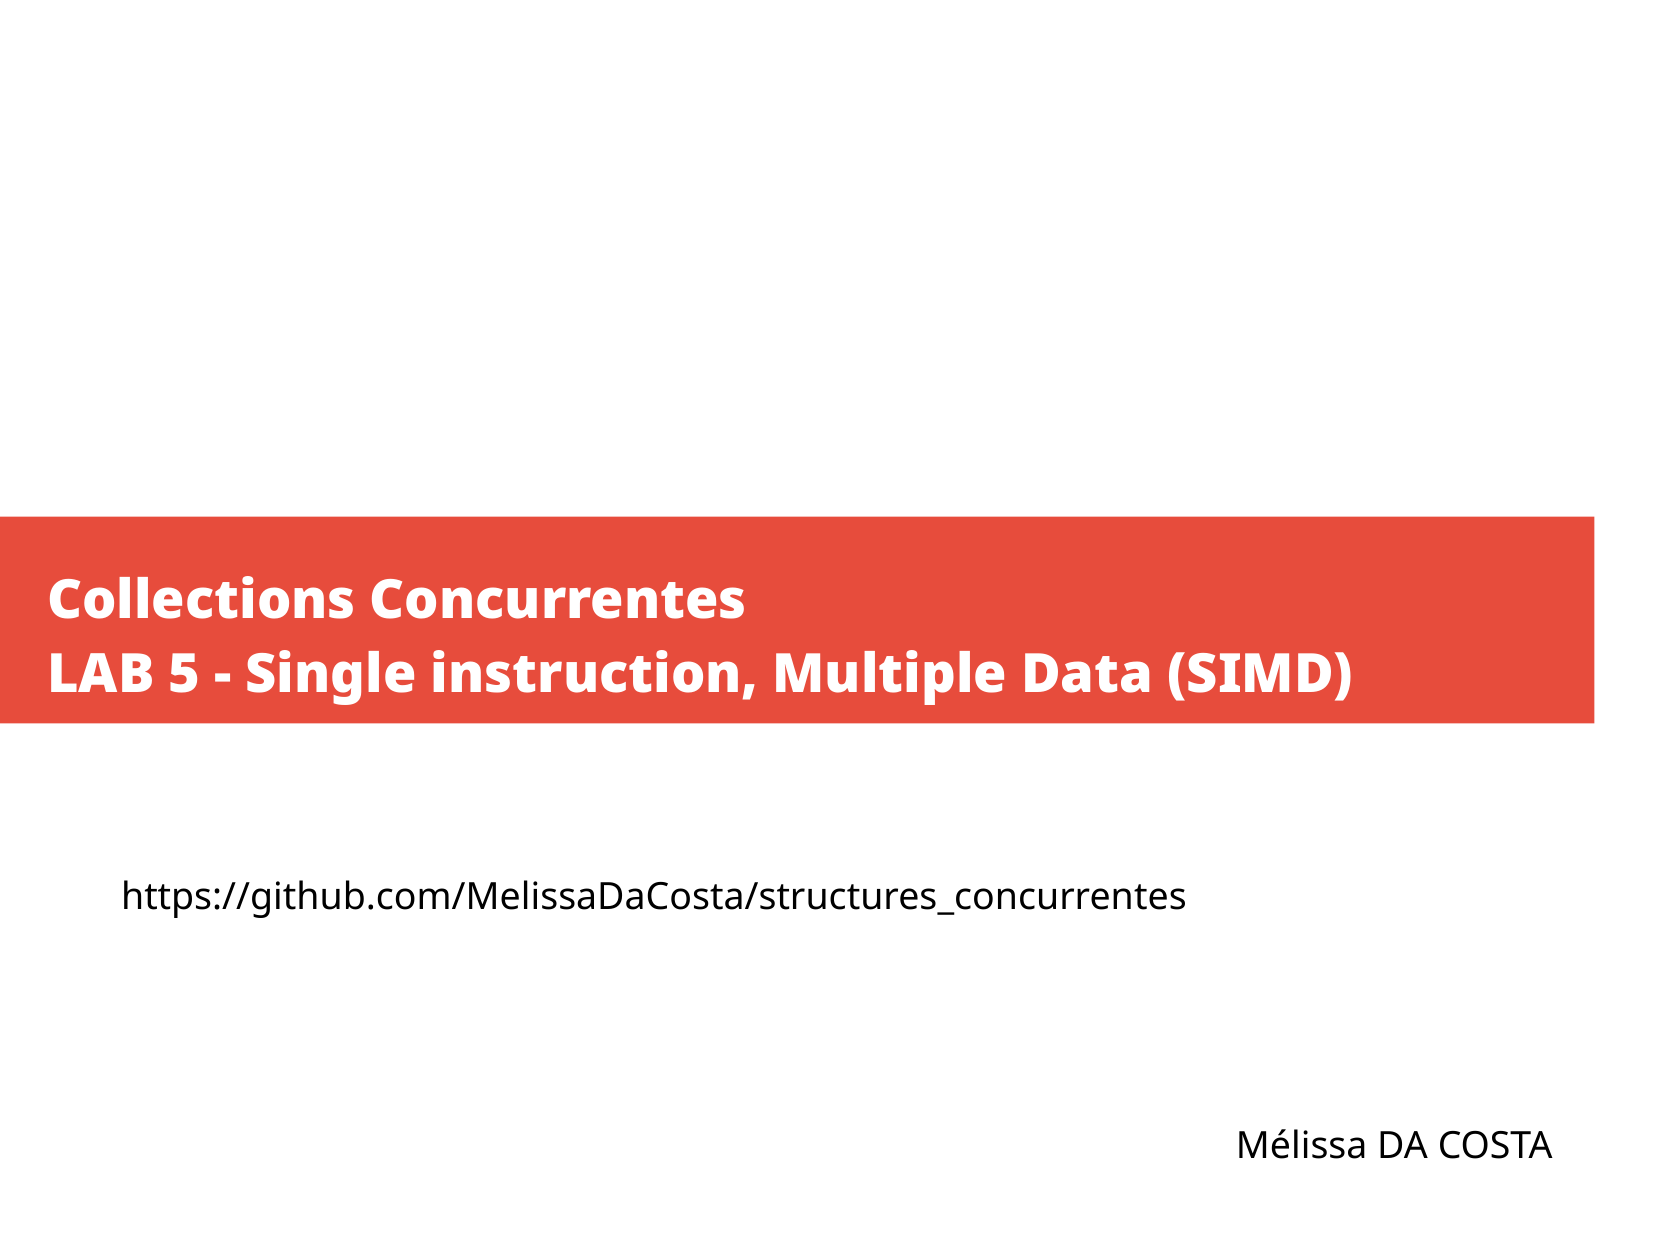

# Collections Concurrentes LAB 5 - Single instruction, Multiple Data (SIMD)
https://github.com/MelissaDaCosta/structures_concurrentes
 Mélissa DA COSTA